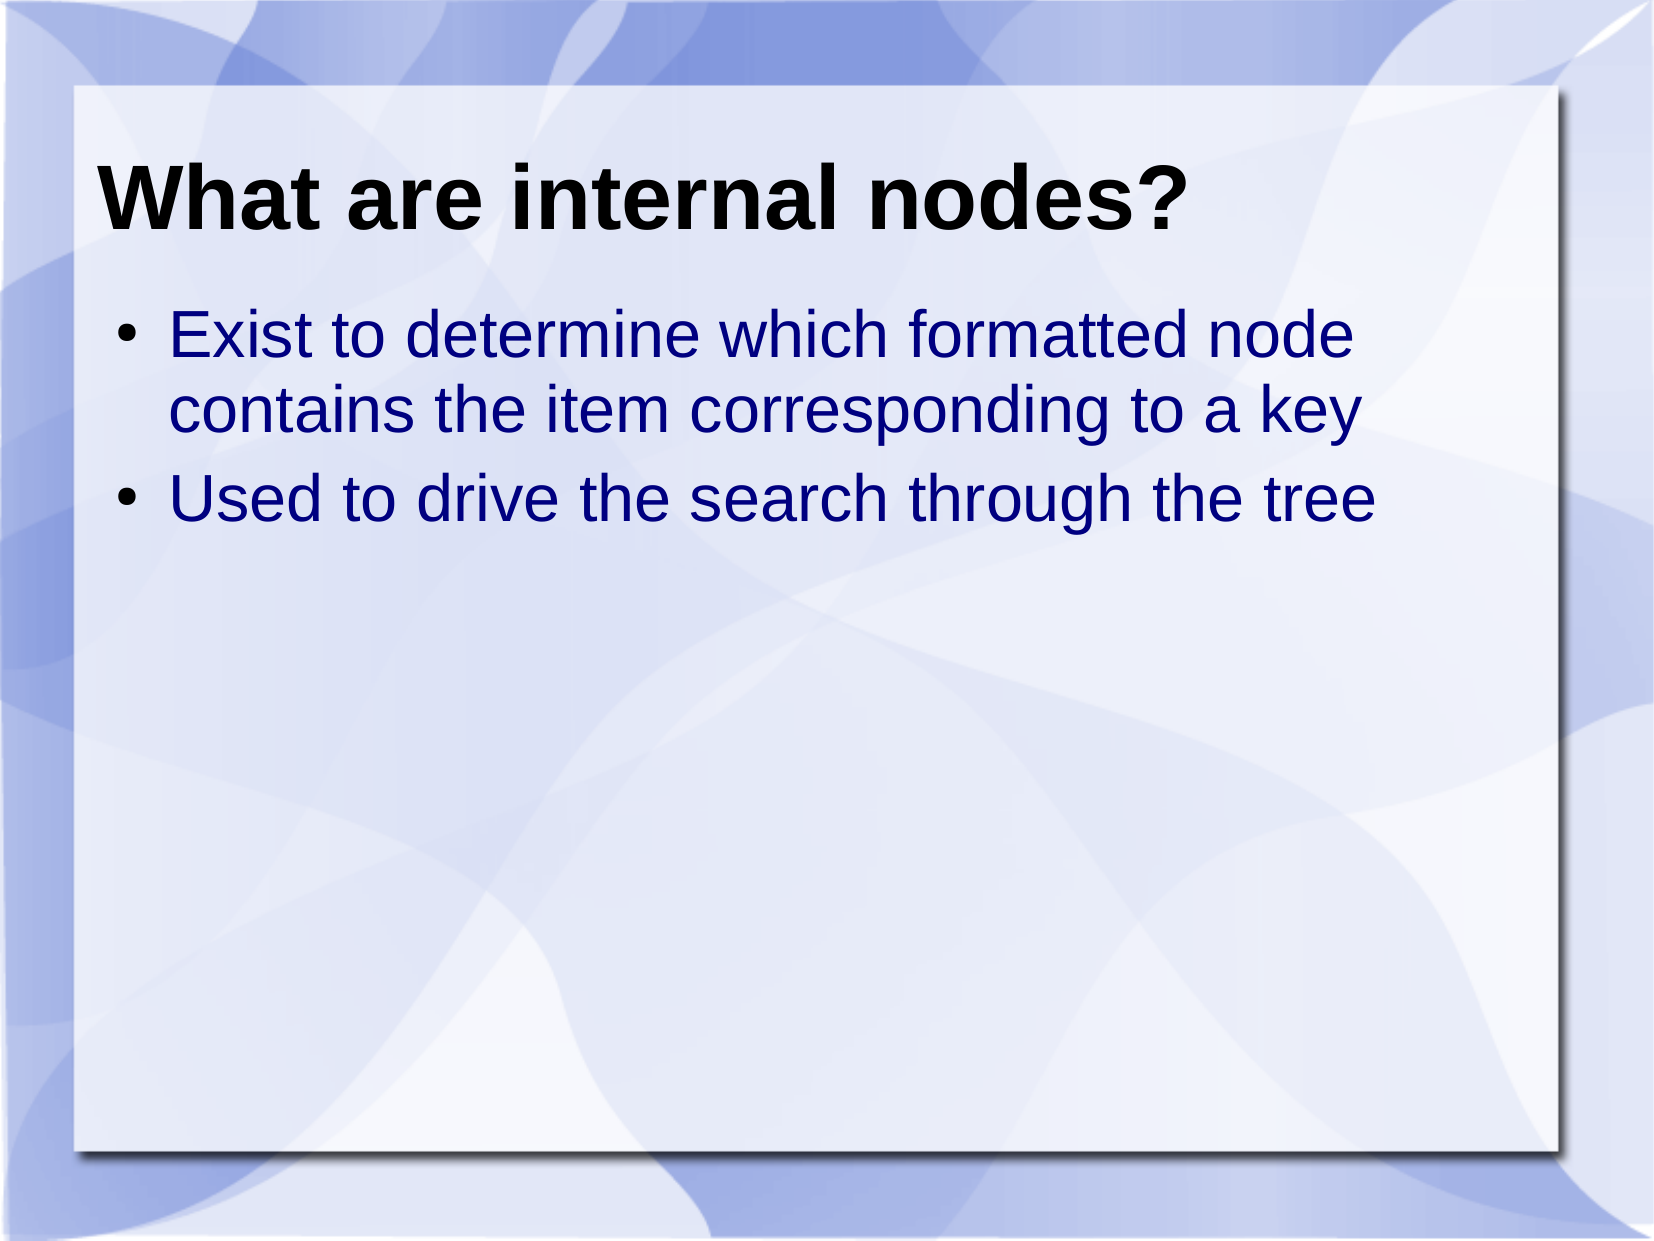

# What are internal nodes?
Exist to determine which formatted node contains the item corresponding to a key
Used to drive the search through the tree
8/29/2003
26